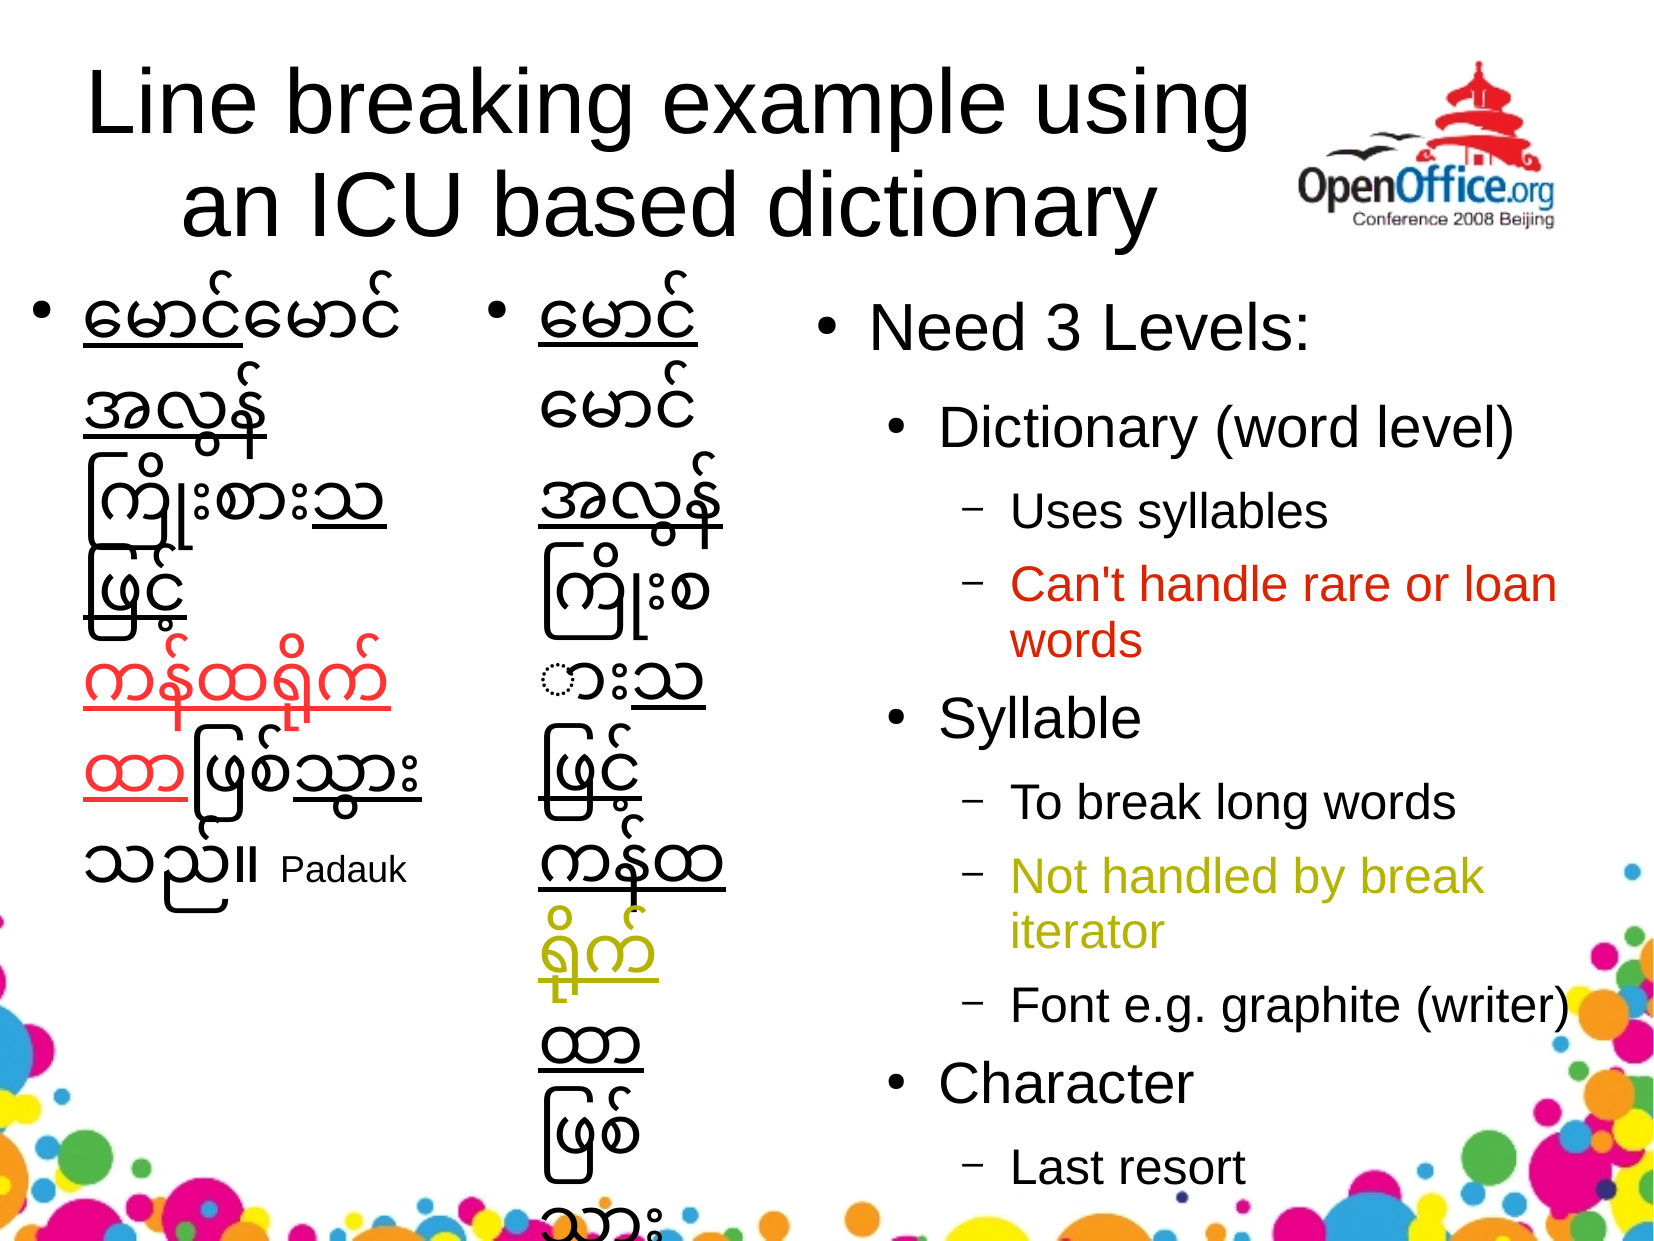

# Line breaking example using an ICU based dictionary
မောင်မောင်အလွန်ကြိုးစားသဖြင့်ကန်ထရိုက်ထာဖြစ်သွားသည်။ Myanmar3
မောင်မောင်အလွန်ကြိုးစားသဖြင့်ကန်ထရိုက်ထာဖြစ်သွားသည်။ Padauk
Need 3 Levels:
Dictionary (word level)
Uses syllables
Can't handle rare or loan words
Syllable
To break long words
Not handled by break iterator
Font e.g. graphite (writer)
Character
Last resort